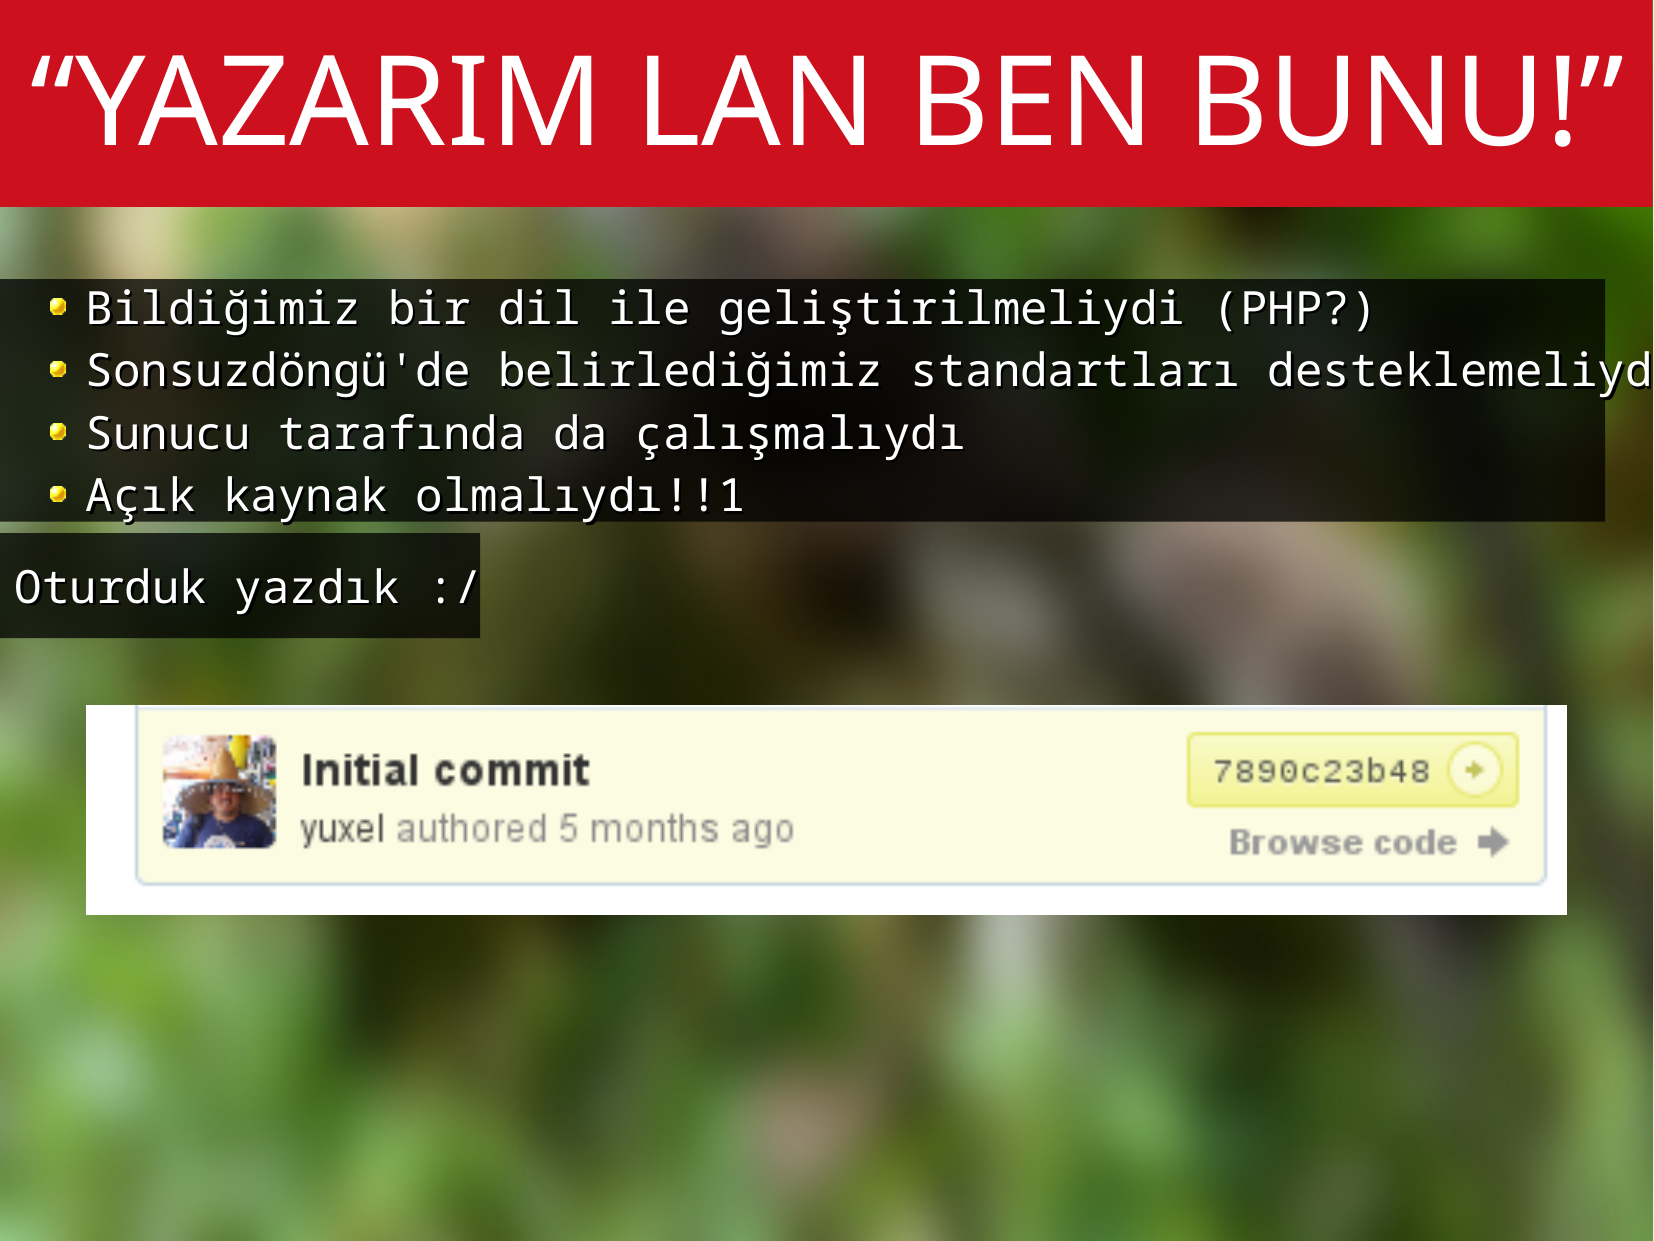

# “YAZARIM LAN BEN BUNU!”
Bildiğimiz bir dil ile geliştirilmeliydi (PHP?)
Sonsuzdöngü'de belirlediğimiz standartları desteklemeliydi
Sunucu tarafında da çalışmalıydı
Açık kaynak olmalıydı!!1
Oturduk yazdık :/